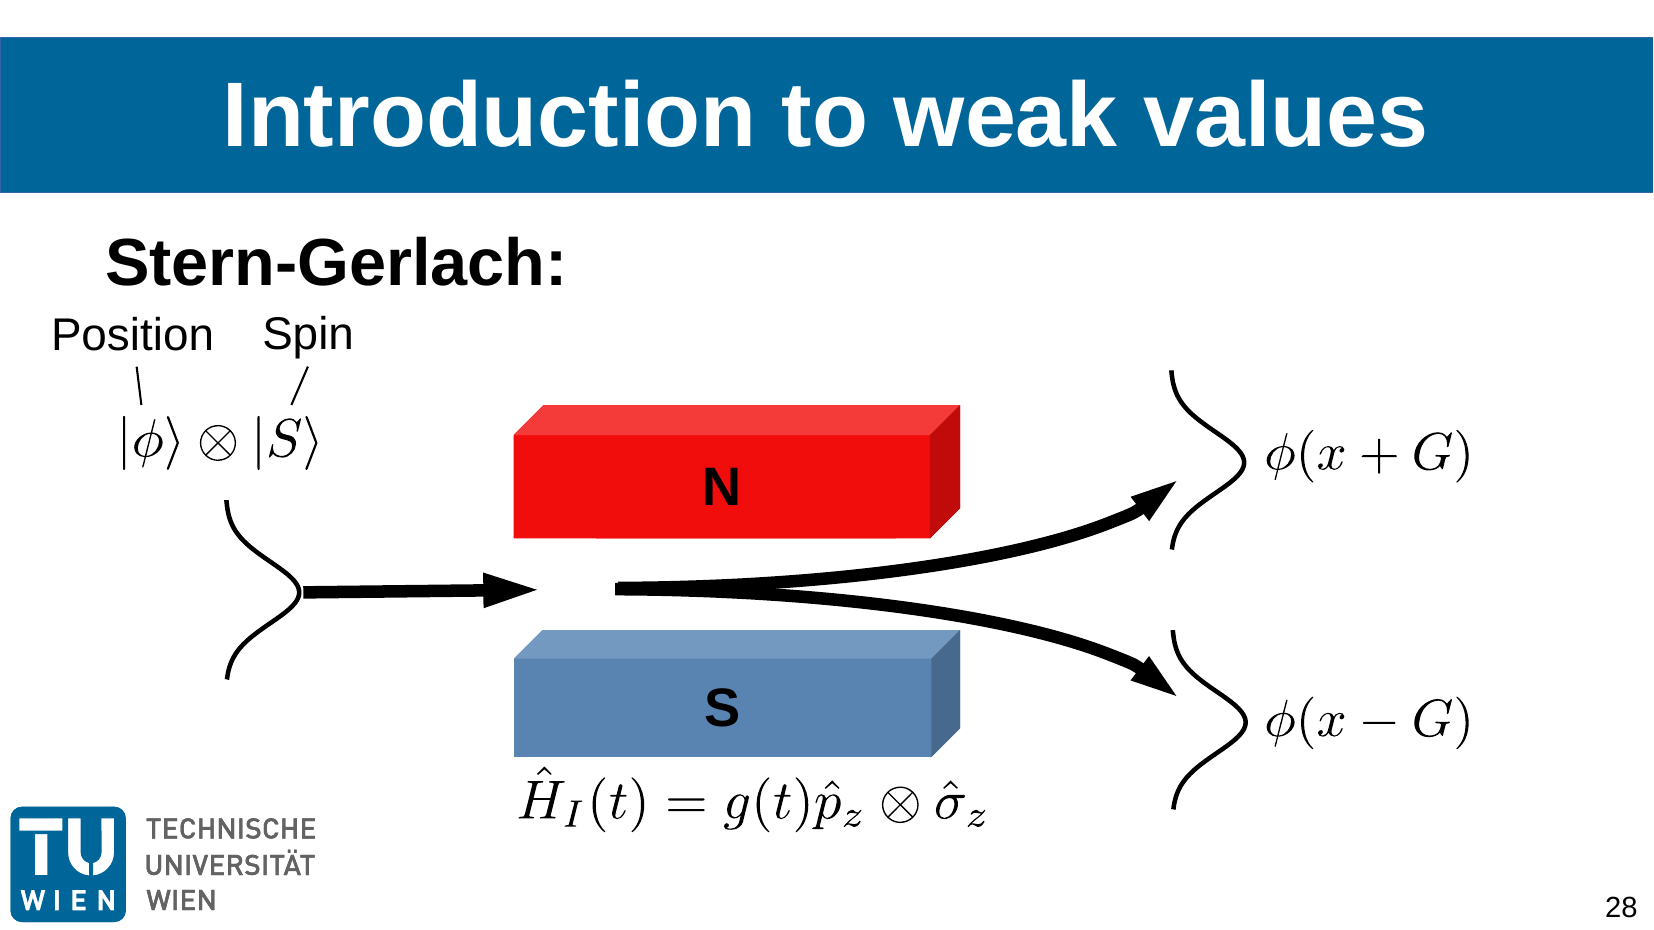

# Introduction to weak values
Stern-Gerlach:
Spin
Position
N
N
S
S